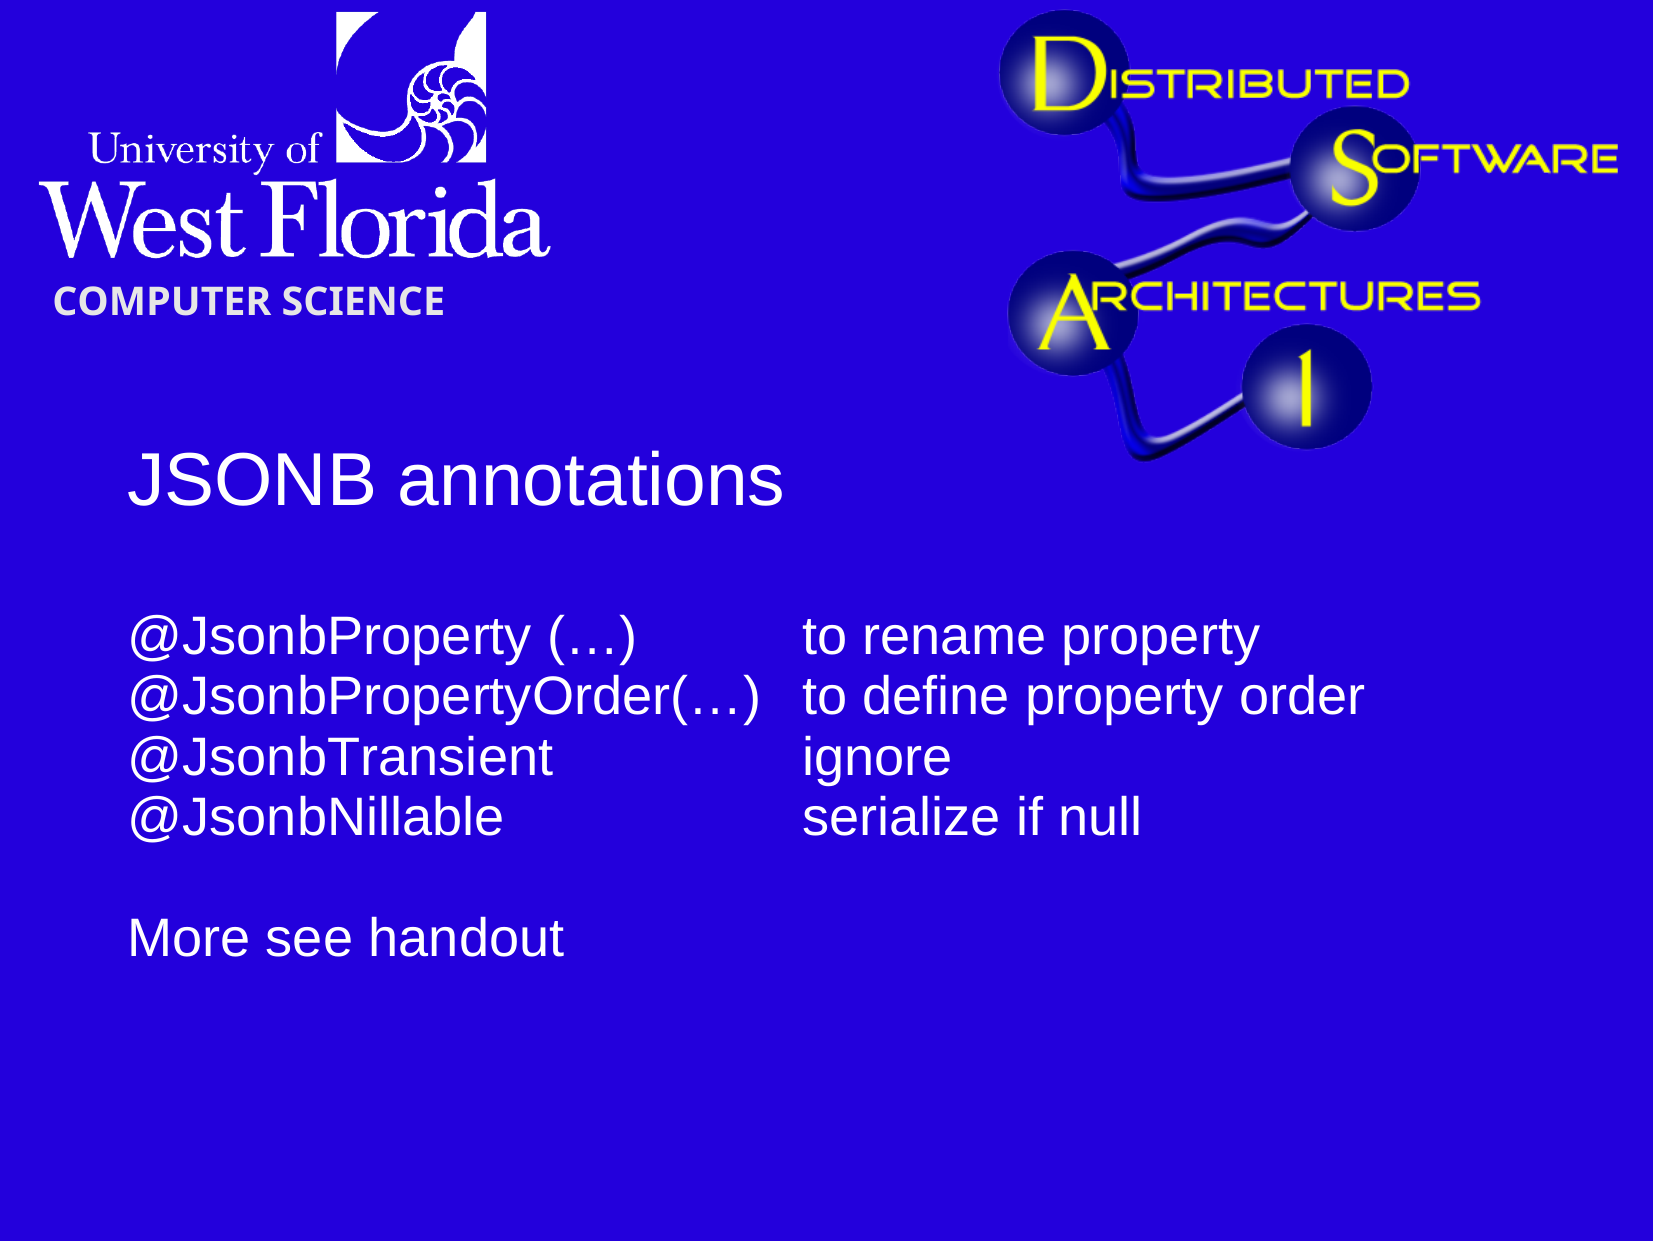

COMPUTER SCIENCE
JSONB annotations
@JsonbProperty (…)			to rename property
@JsonbPropertyOrder(…)	to define property order
@JsonbTransient				ignore
@JsonbNillable				serialize if null
More see handout